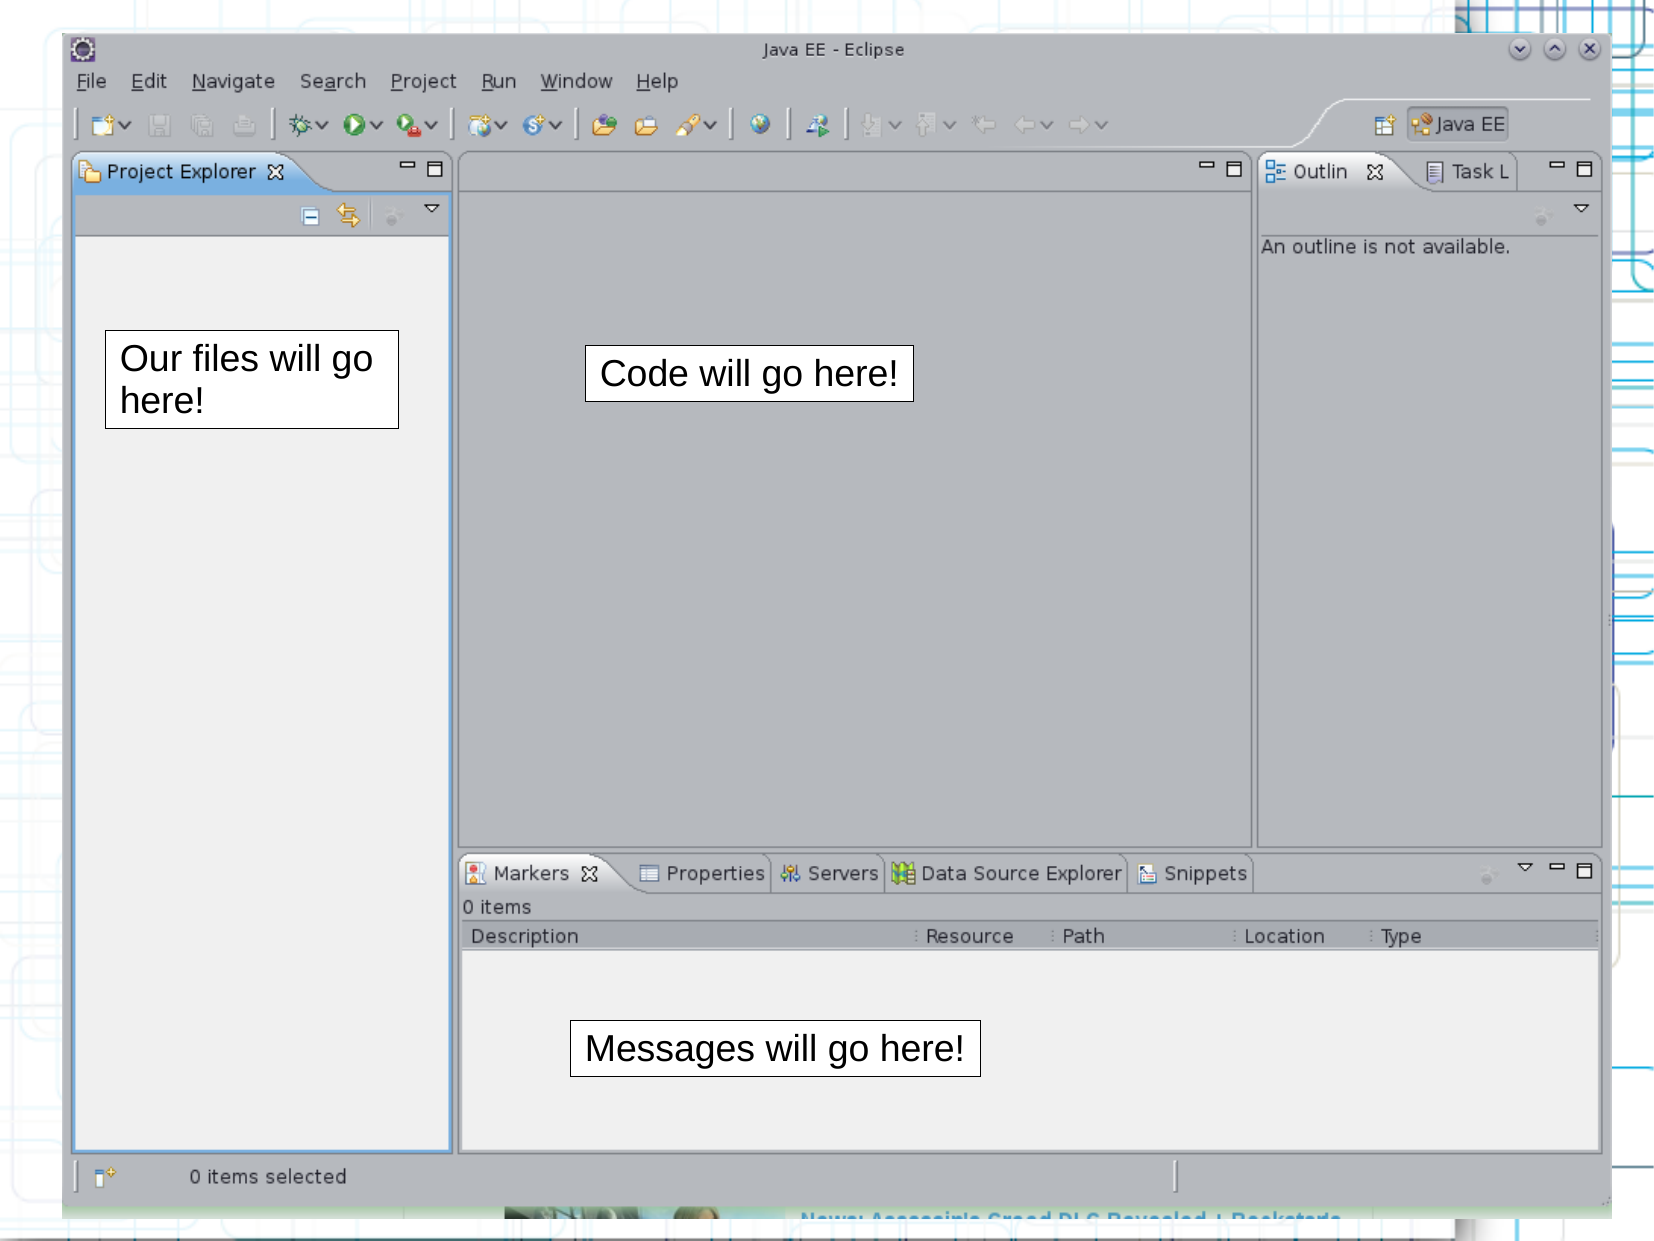

Our files will go
here!
Code will go here!
Code will go here!
Messages will go here!